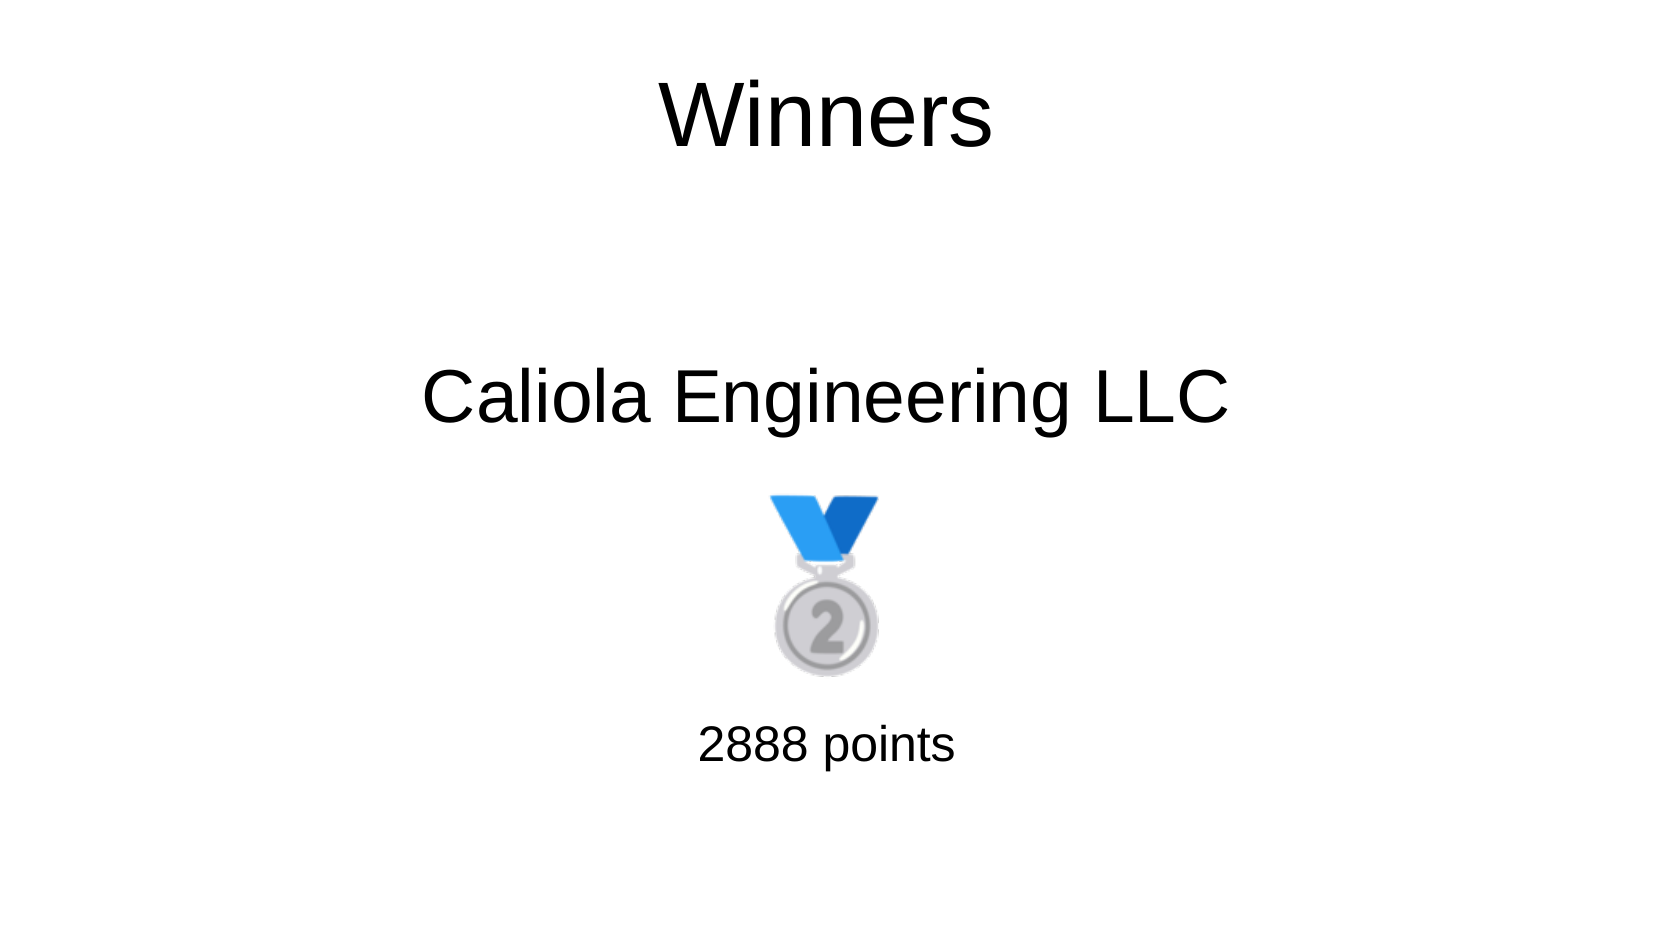

# Winners
Caliola Engineering LLC
2888 points